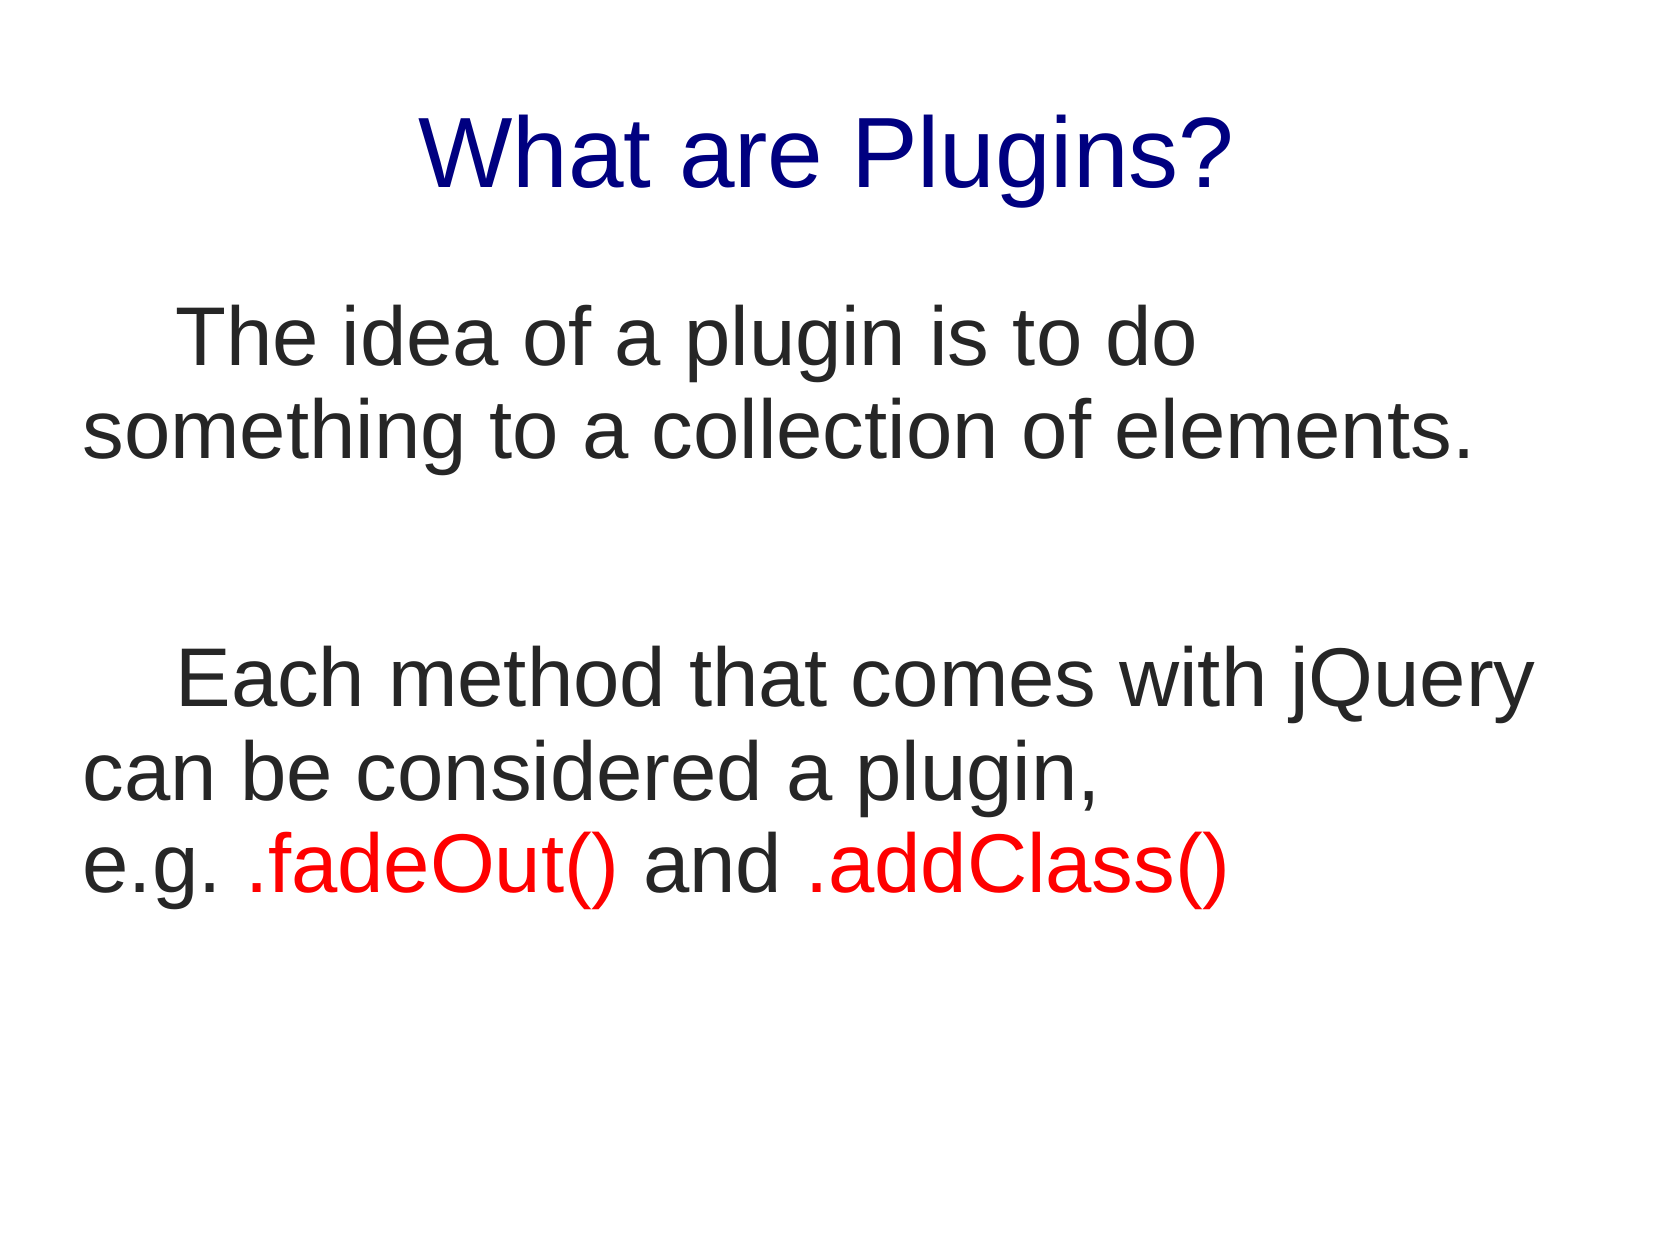

# What are Plugins?
 The idea of a plugin is to do something to a collection of elements.
 Each method that comes with jQuery can be considered a plugin, e.g. .fadeOut() and .addClass()